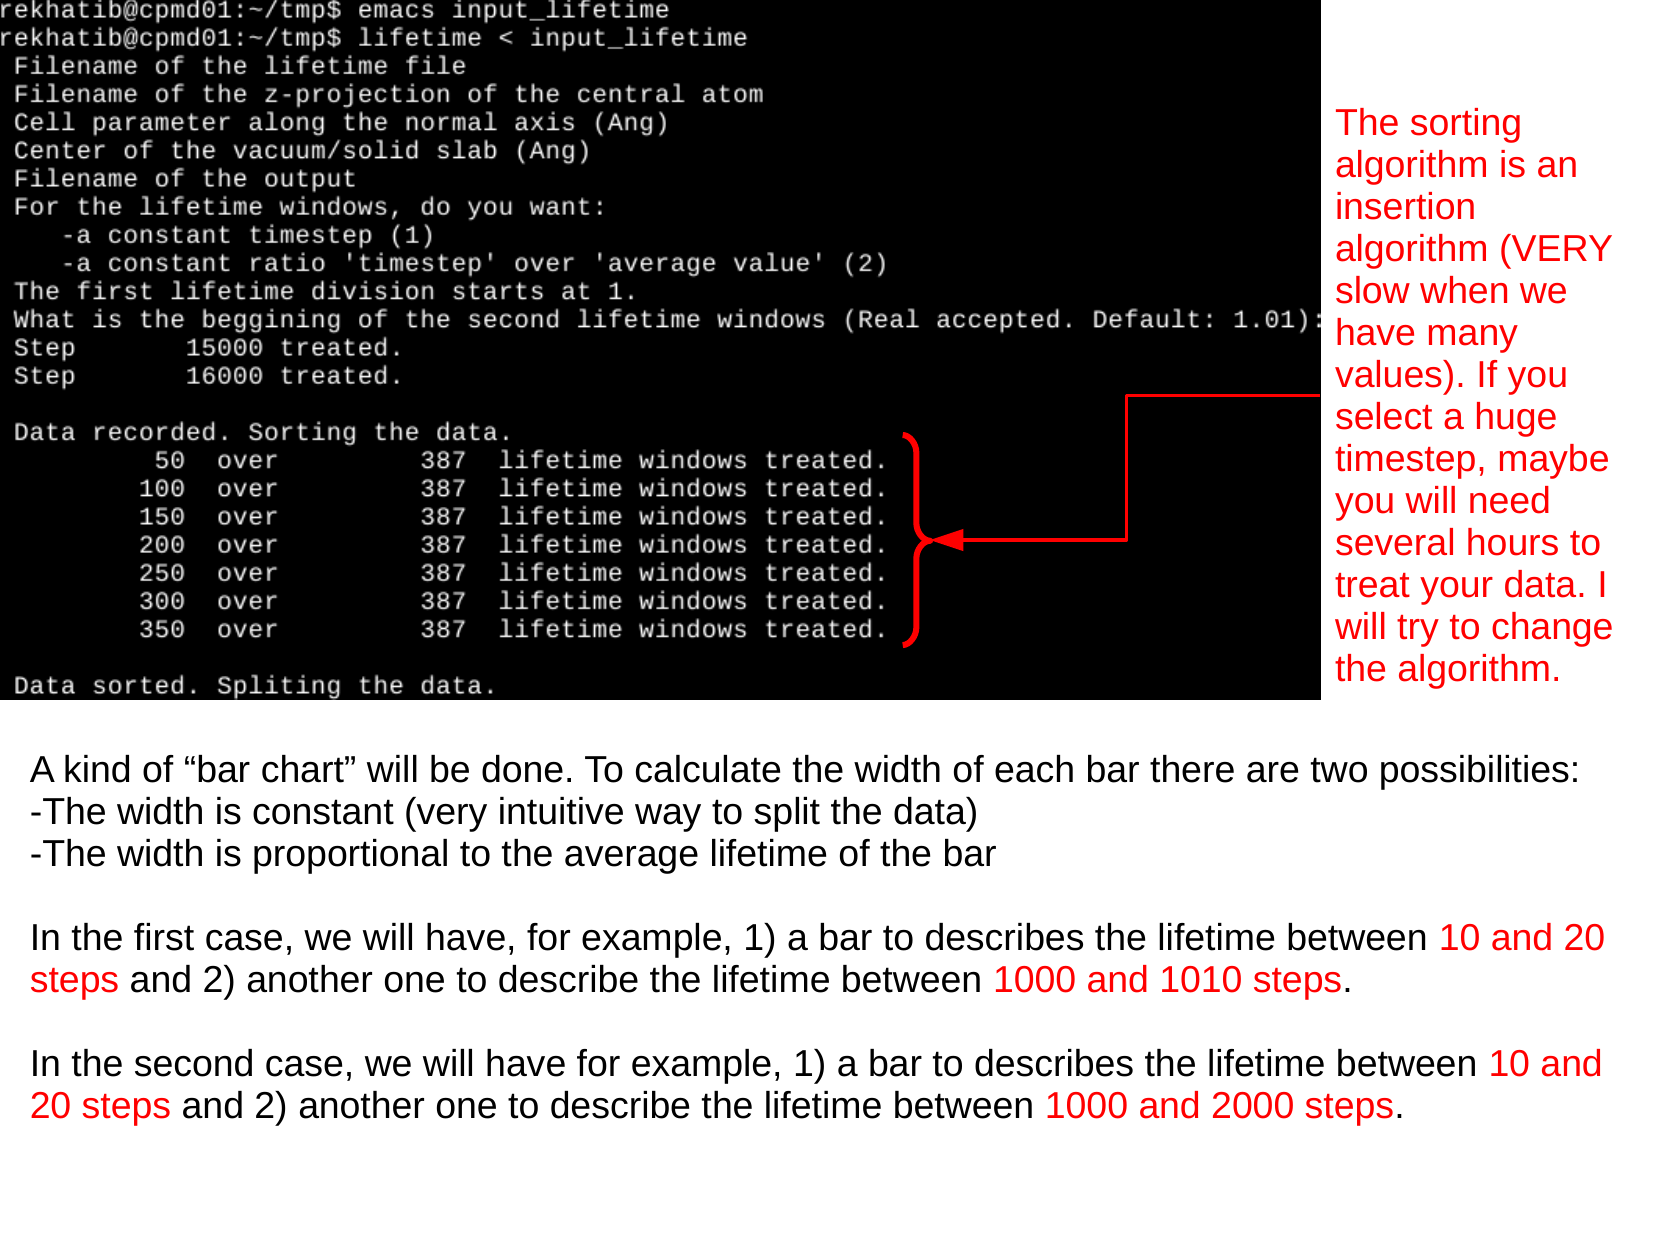

The sorting algorithm is an insertion algorithm (VERY slow when we have many values). If you select a huge timestep, maybe you will need several hours to treat your data. I will try to change the algorithm.
A kind of “bar chart” will be done. To calculate the width of each bar there are two possibilities:
-The width is constant (very intuitive way to split the data)
-The width is proportional to the average lifetime of the bar
In the first case, we will have, for example, 1) a bar to describes the lifetime between 10 and 20 steps and 2) another one to describe the lifetime between 1000 and 1010 steps.
In the second case, we will have for example, 1) a bar to describes the lifetime between 10 and 20 steps and 2) another one to describe the lifetime between 1000 and 2000 steps.